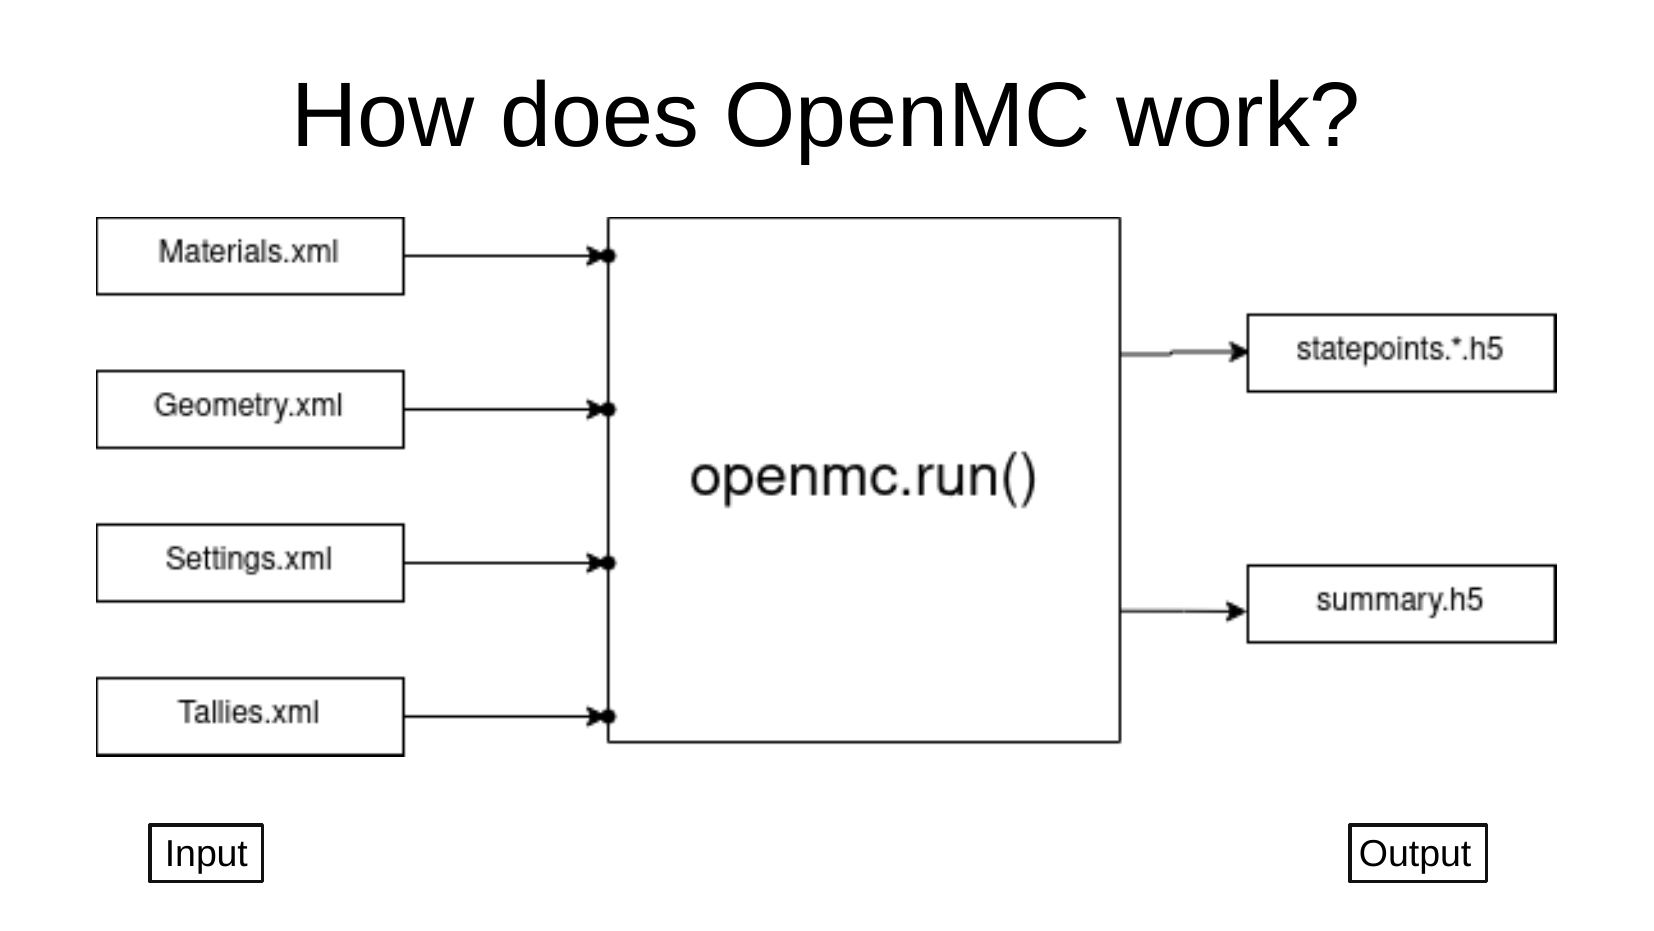

# How does OpenMC work?
Input
Output